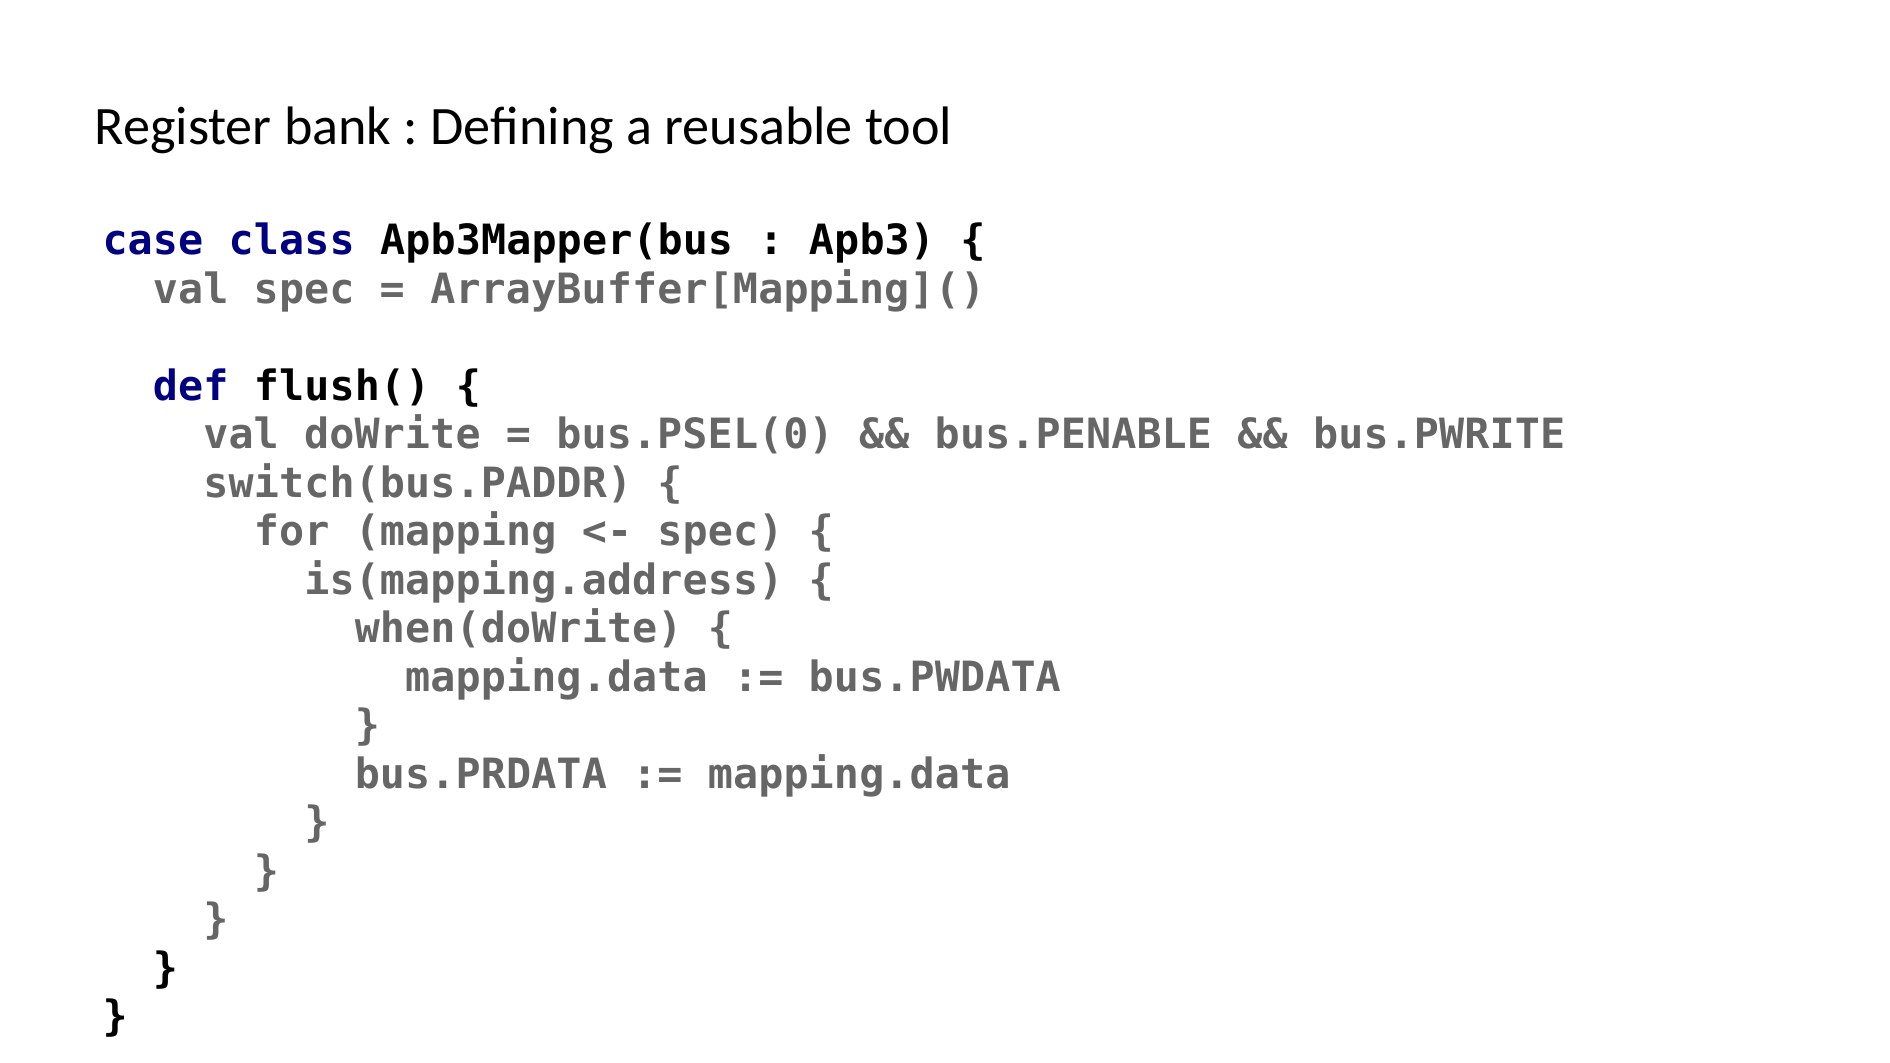

# Register bank : Defining a reusable tool
case class Apb3Mapper(bus : Apb3) {
 val spec = ArrayBuffer[Mapping]()
 def flush() {
 val doWrite = bus.PSEL(0) && bus.PENABLE && bus.PWRITE
 switch(bus.PADDR) {
 for (mapping <- spec) {
 is(mapping.address) {
 when(doWrite) {
 mapping.data := bus.PWDATA
 }
 bus.PRDATA := mapping.data
 }
 }
 }
 }
}